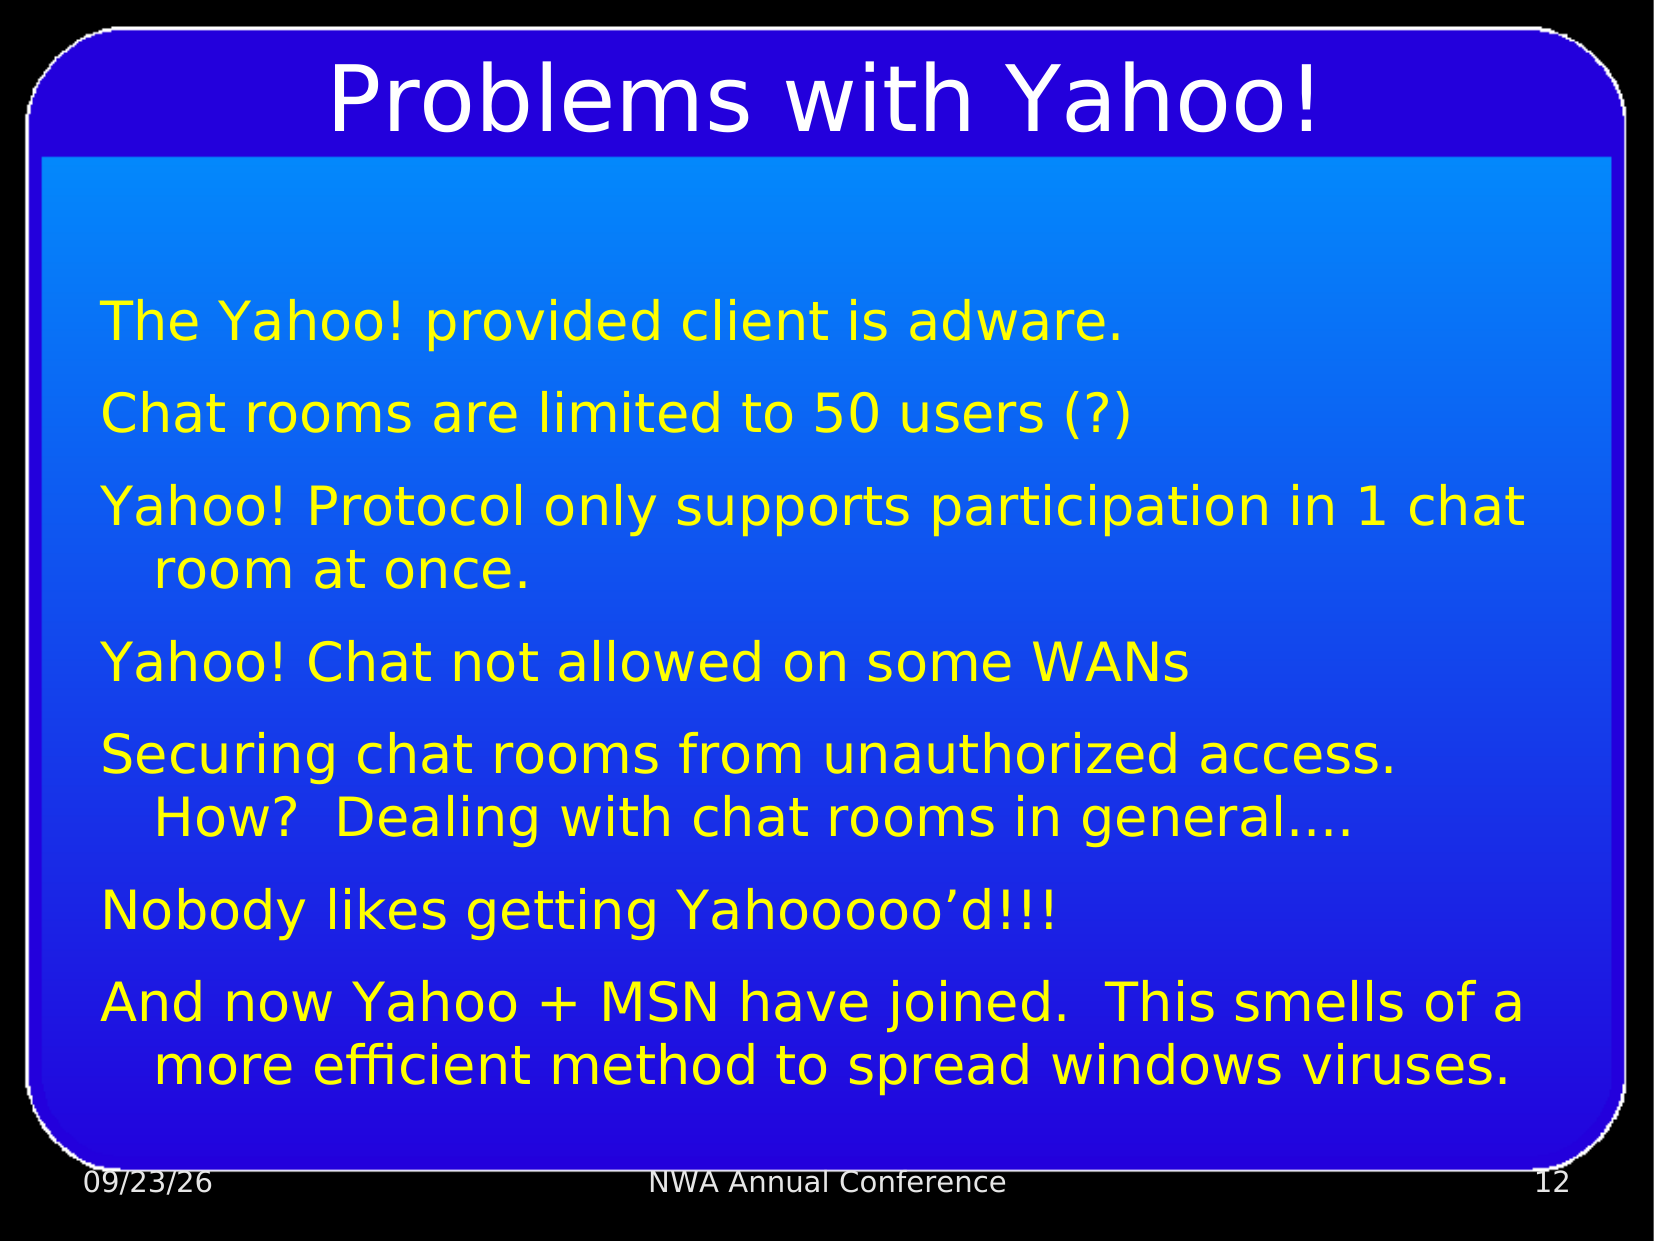

# Problems with Yahoo!
The Yahoo! provided client is adware.
Chat rooms are limited to 50 users (?)
Yahoo! Protocol only supports participation in 1 chat room at once.
Yahoo! Chat not allowed on some WANs
Securing chat rooms from unauthorized access. How? Dealing with chat rooms in general....
Nobody likes getting Yahooooo’d!!!
And now Yahoo + MSN have joined. This smells of a more efficient method to spread windows viruses.
NWA Annual Conference
12